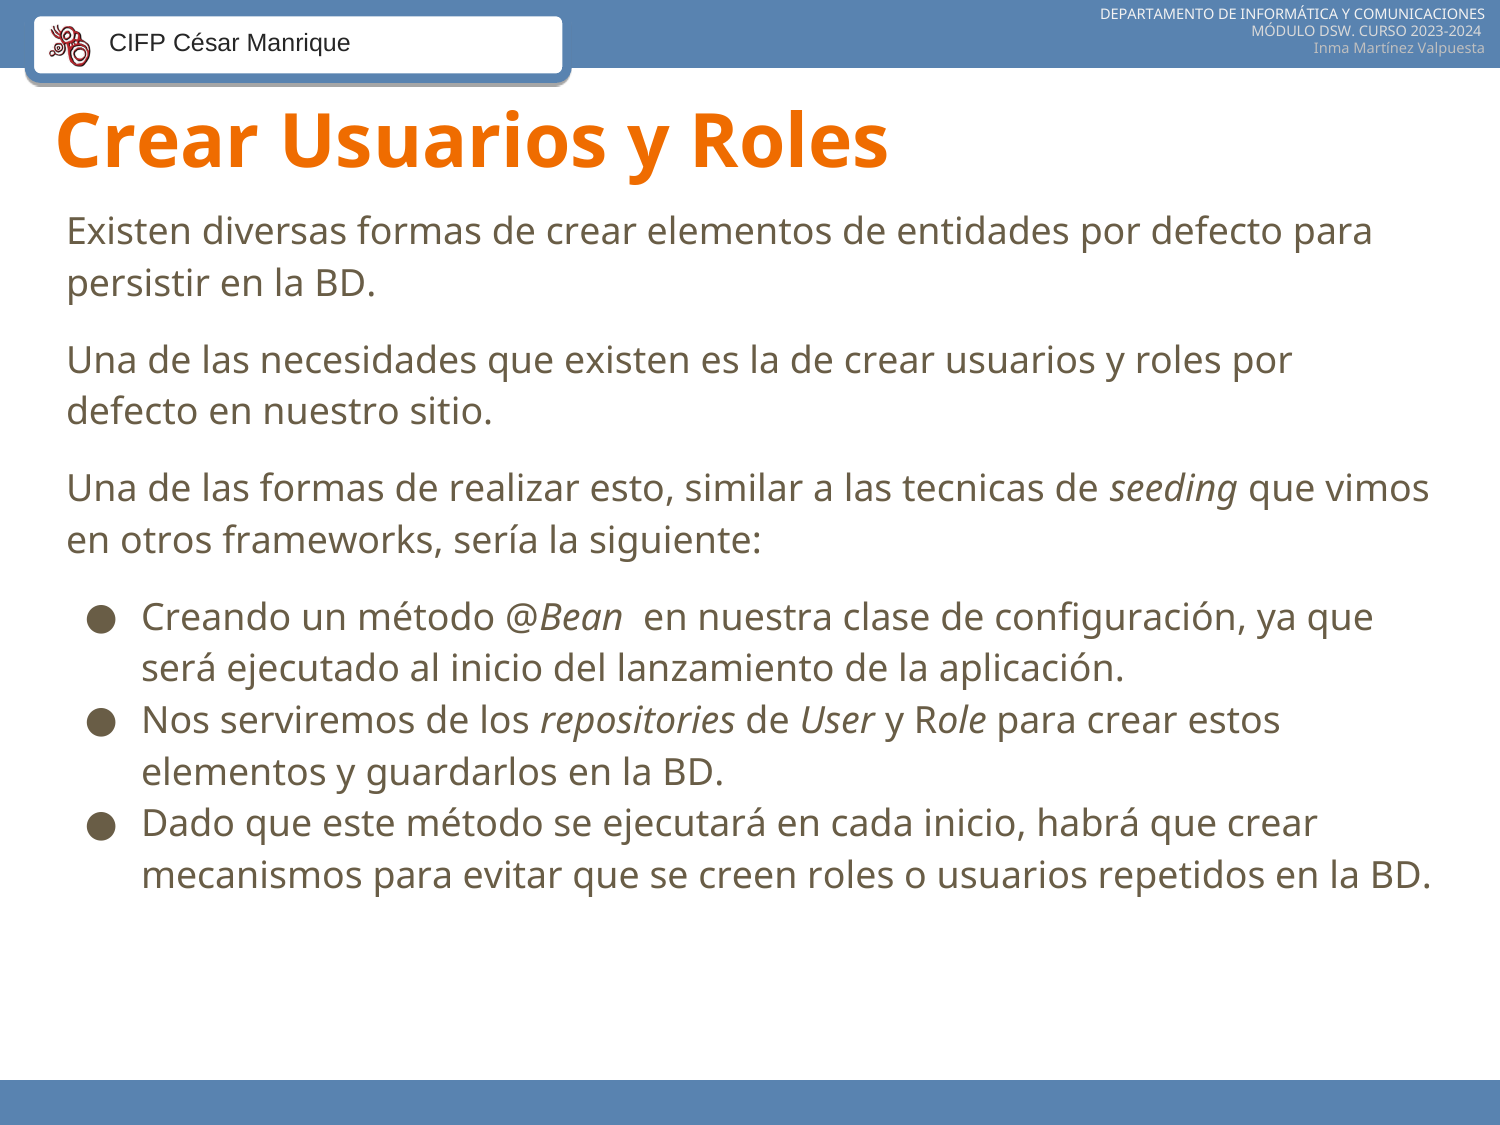

# Crear Usuarios y Roles
Existen diversas formas de crear elementos de entidades por defecto para persistir en la BD.
Una de las necesidades que existen es la de crear usuarios y roles por defecto en nuestro sitio.
Una de las formas de realizar esto, similar a las tecnicas de seeding que vimos en otros frameworks, sería la siguiente:
Creando un método @Bean en nuestra clase de configuración, ya que será ejecutado al inicio del lanzamiento de la aplicación.
Nos serviremos de los repositories de User y Role para crear estos elementos y guardarlos en la BD.
Dado que este método se ejecutará en cada inicio, habrá que crear mecanismos para evitar que se creen roles o usuarios repetidos en la BD.